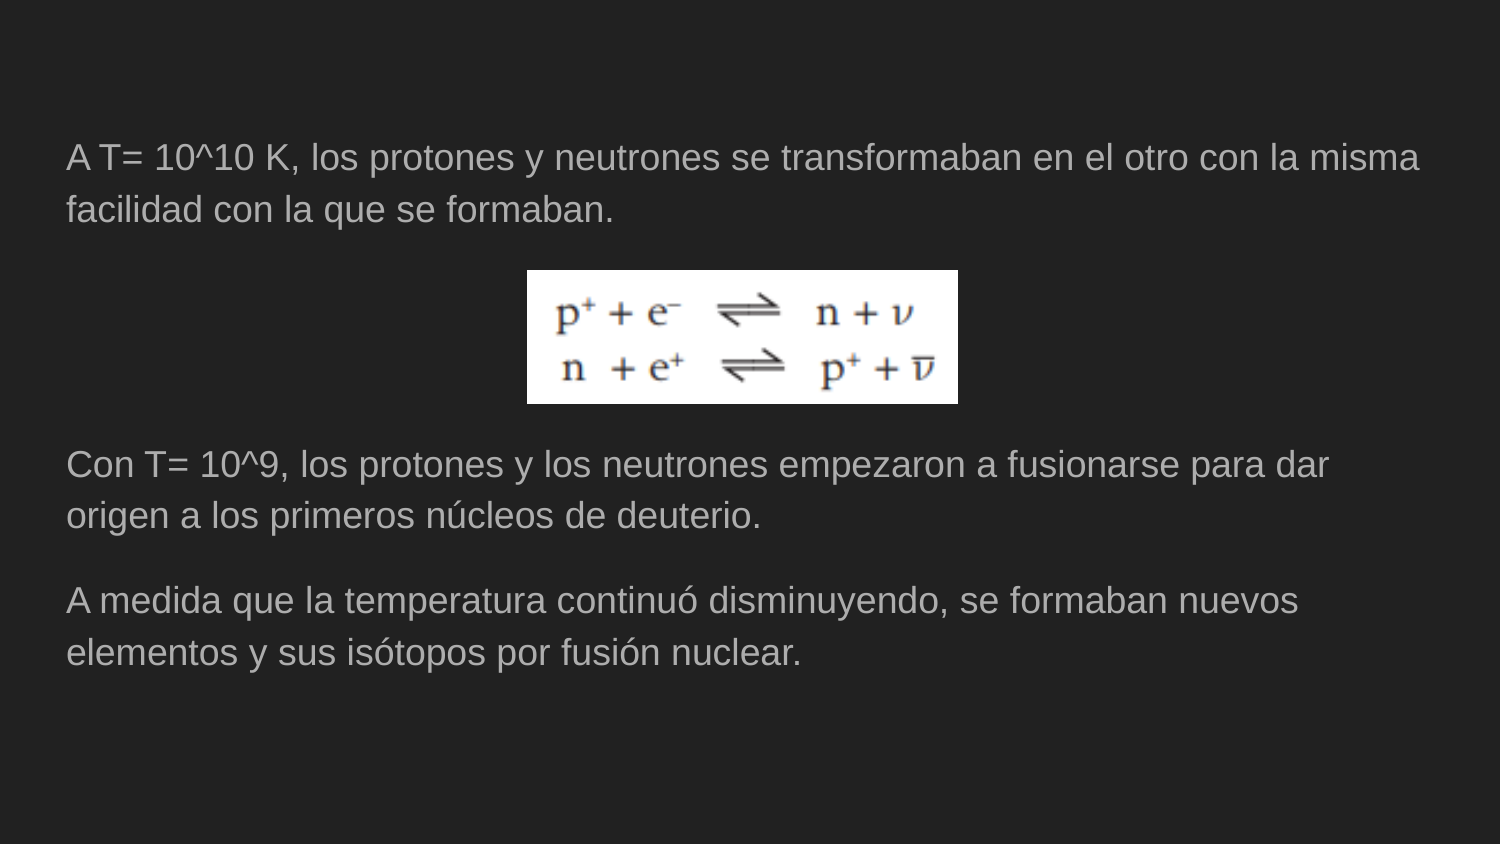

# A T= 10^10 K, los protones y neutrones se transformaban en el otro con la misma facilidad con la que se formaban.
Con T= 10^9, los protones y los neutrones empezaron a fusionarse para dar origen a los primeros núcleos de deuterio.
A medida que la temperatura continuó disminuyendo, se formaban nuevos elementos y sus isótopos por fusión nuclear.